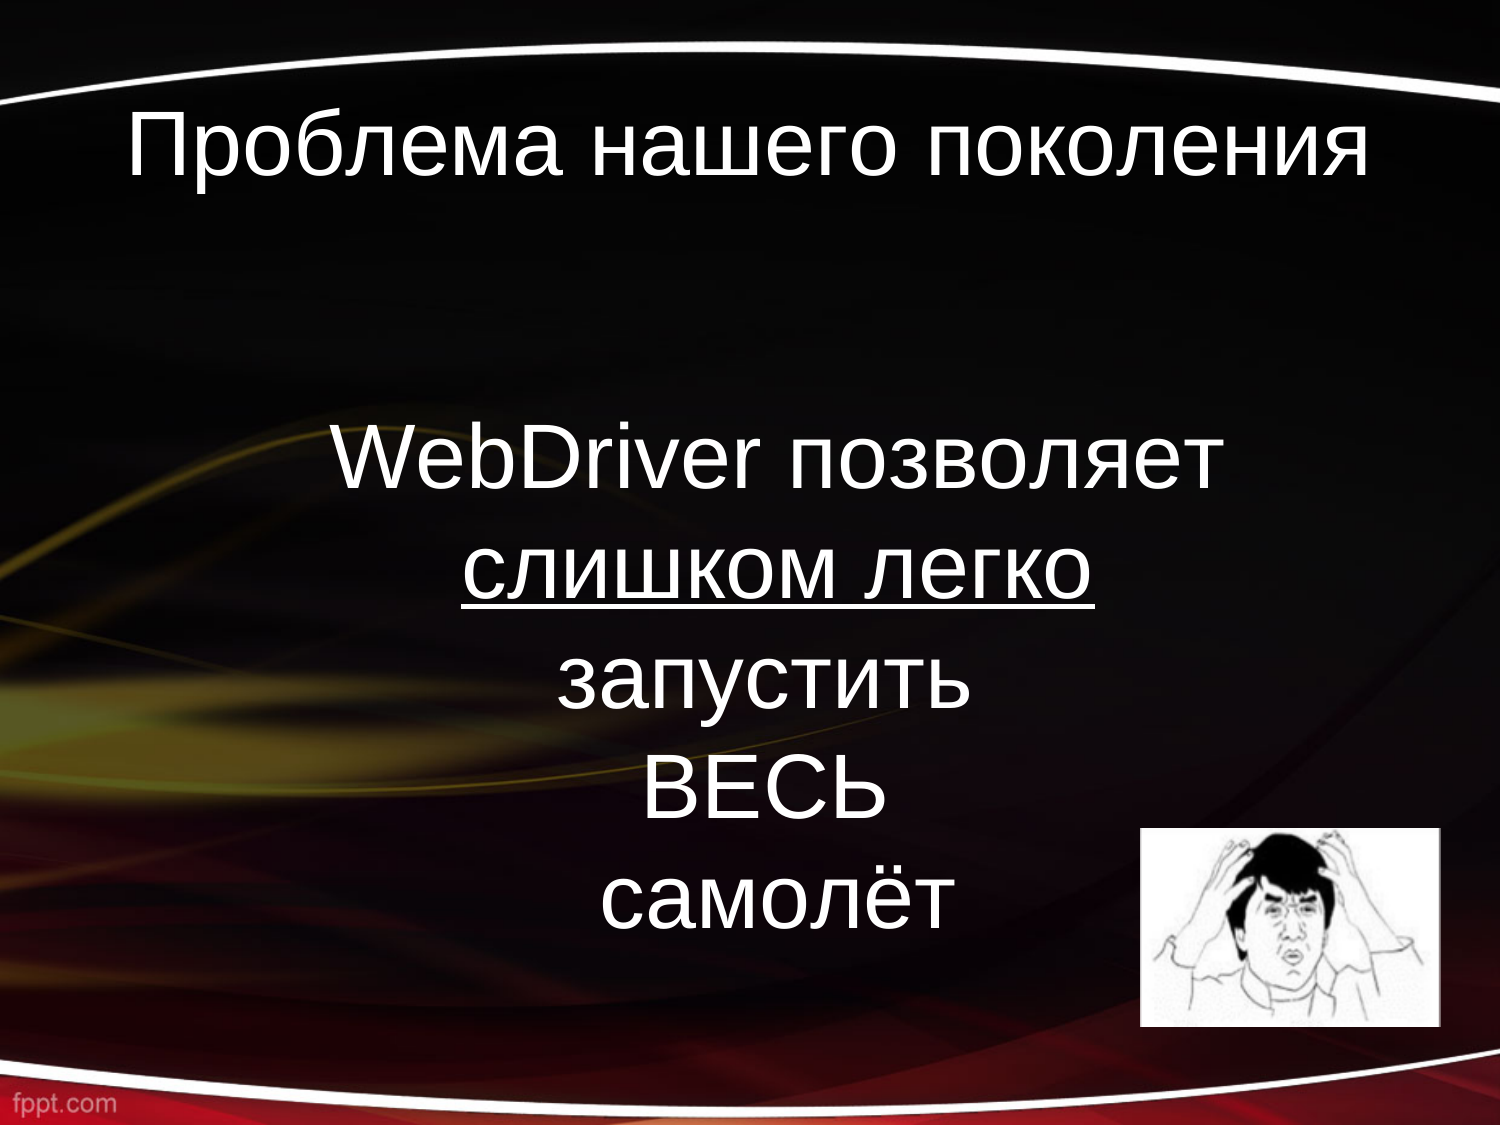

# Проблема нашего поколения
WebDriver позволяет
слишком легко
запустить
ВЕСЬ
самолёт